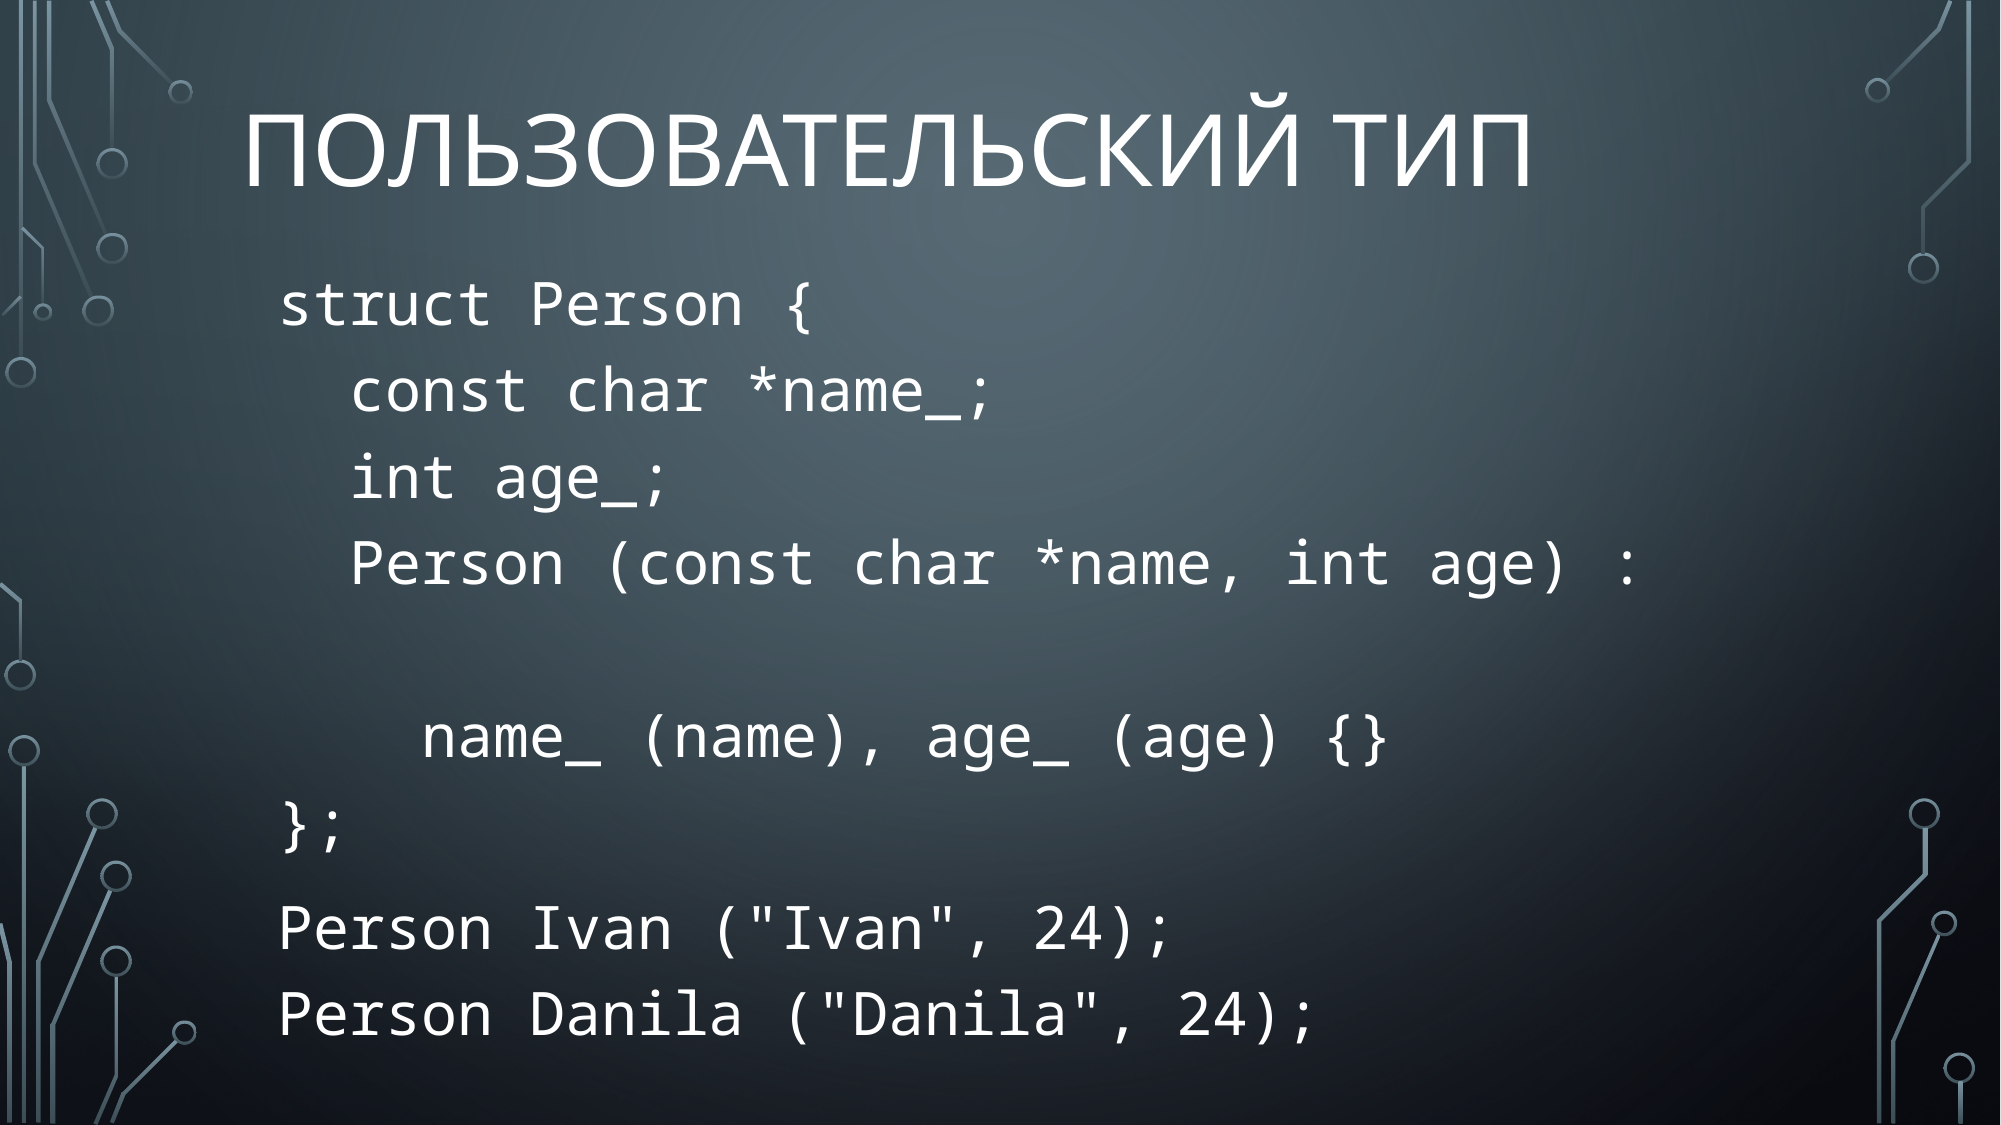

# Пользовательский тип
struct Person {
 const char *name_;
 int age_;
 Person (const char *name, int age) :
 name_ (name), age_ (age) {}
};
Person Ivan ("Ivan", 24);
Person Danila ("Danila", 24);